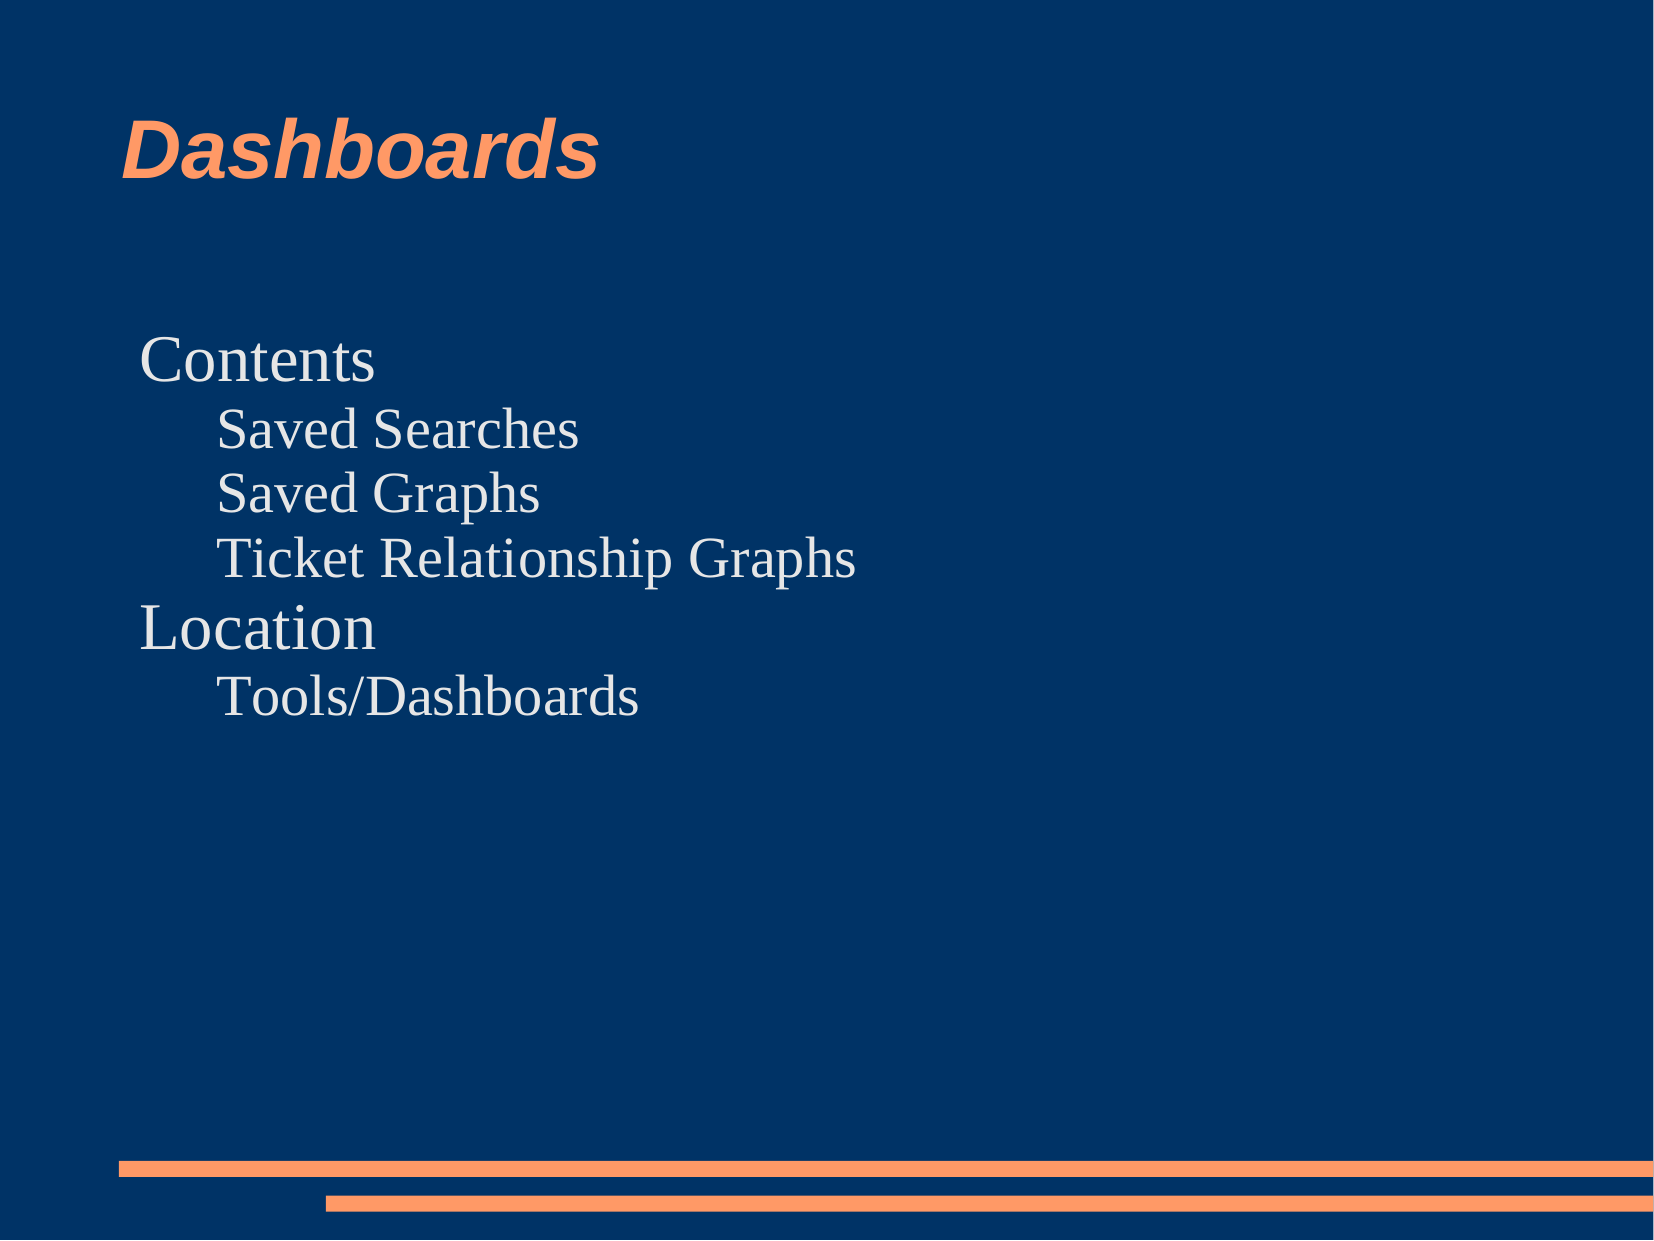

# Dashboards
Contents
Saved Searches
Saved Graphs
Ticket Relationship Graphs
Location
Tools/Dashboards